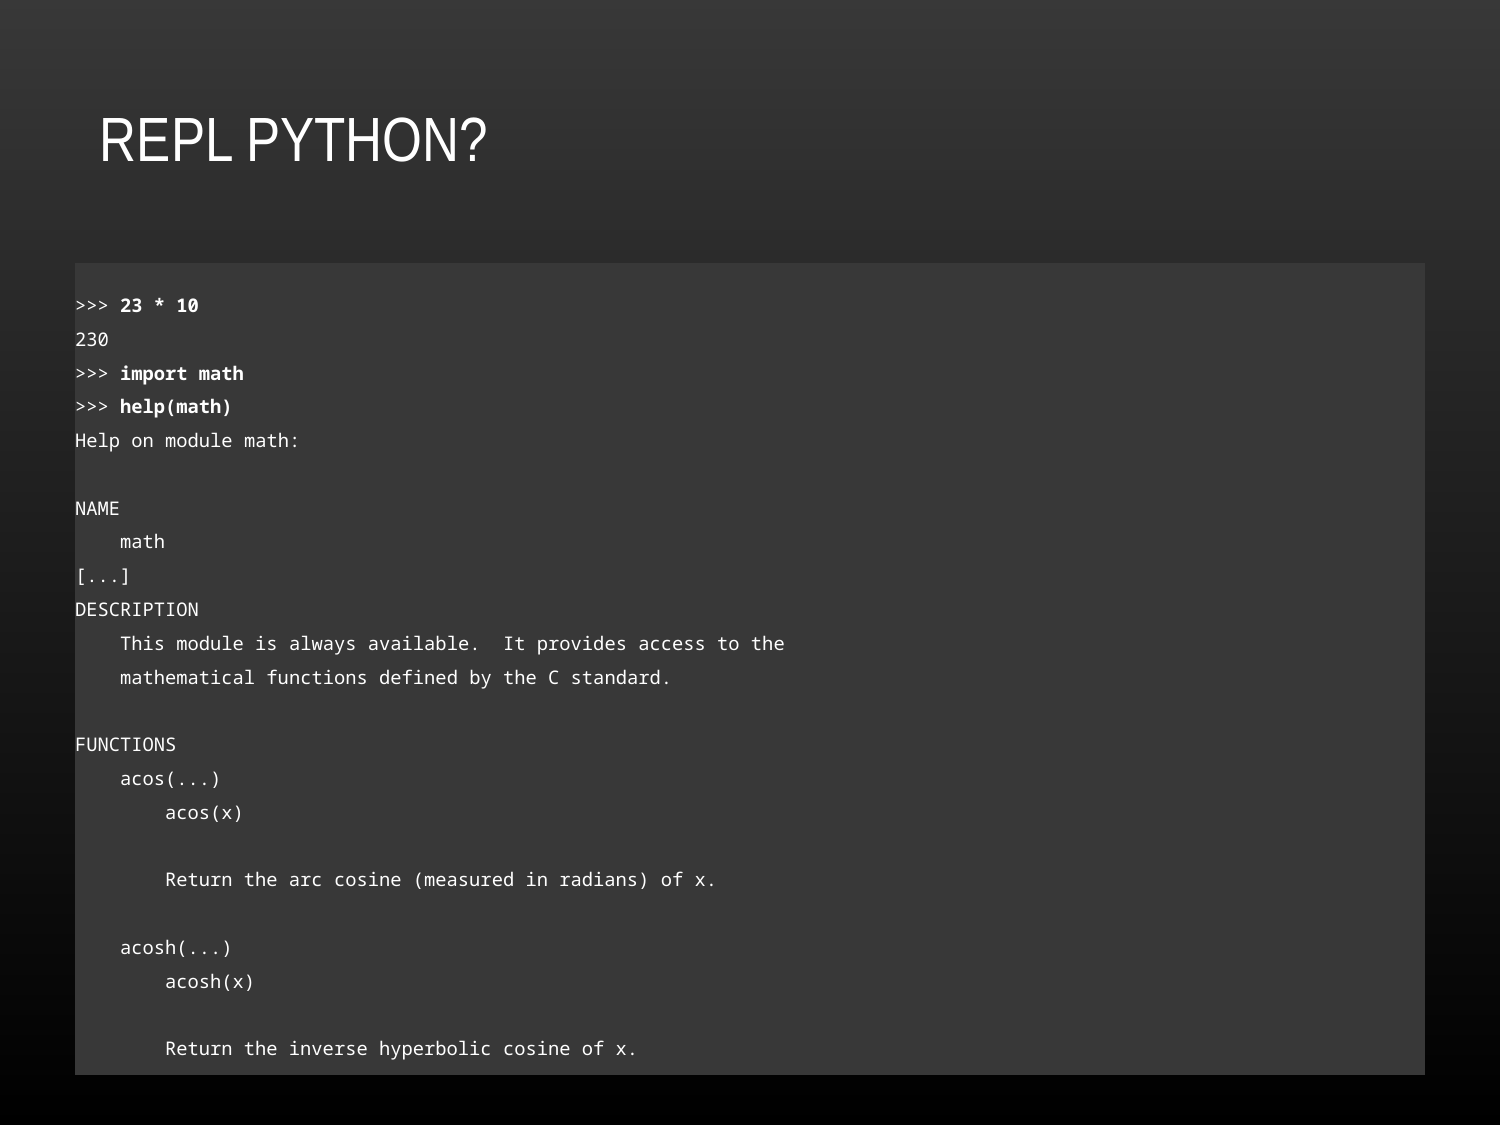

# REPL python?
>>> 23 * 10
230
>>> import math
>>> help(math)
Help on module math:
NAME
 math
[...]
DESCRIPTION
 This module is always available. It provides access to the
 mathematical functions defined by the C standard.
FUNCTIONS
 acos(...)
 acos(x)
 Return the arc cosine (measured in radians) of x.
 acosh(...)
 acosh(x)
 Return the inverse hyperbolic cosine of x.